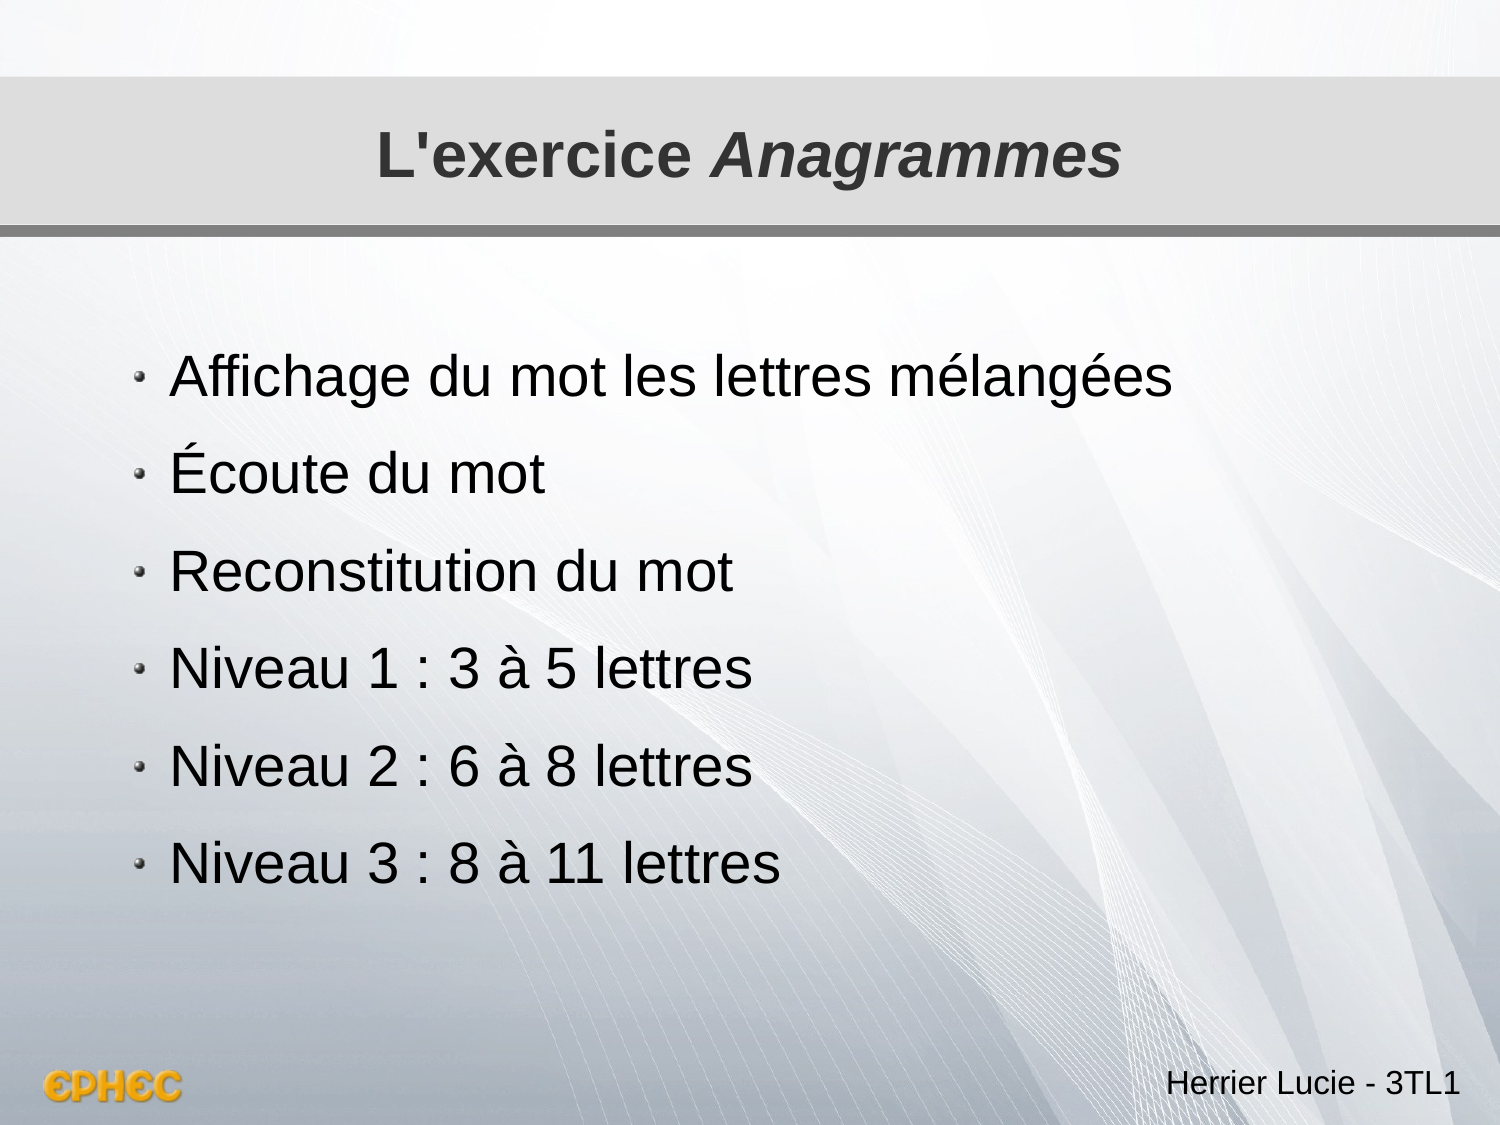

# L'exercice Anagrammes
Affichage du mot les lettres mélangées
Écoute du mot
Reconstitution du mot
Niveau 1 : 3 à 5 lettres
Niveau 2 : 6 à 8 lettres
Niveau 3 : 8 à 11 lettres
Herrier Lucie - 3TL1